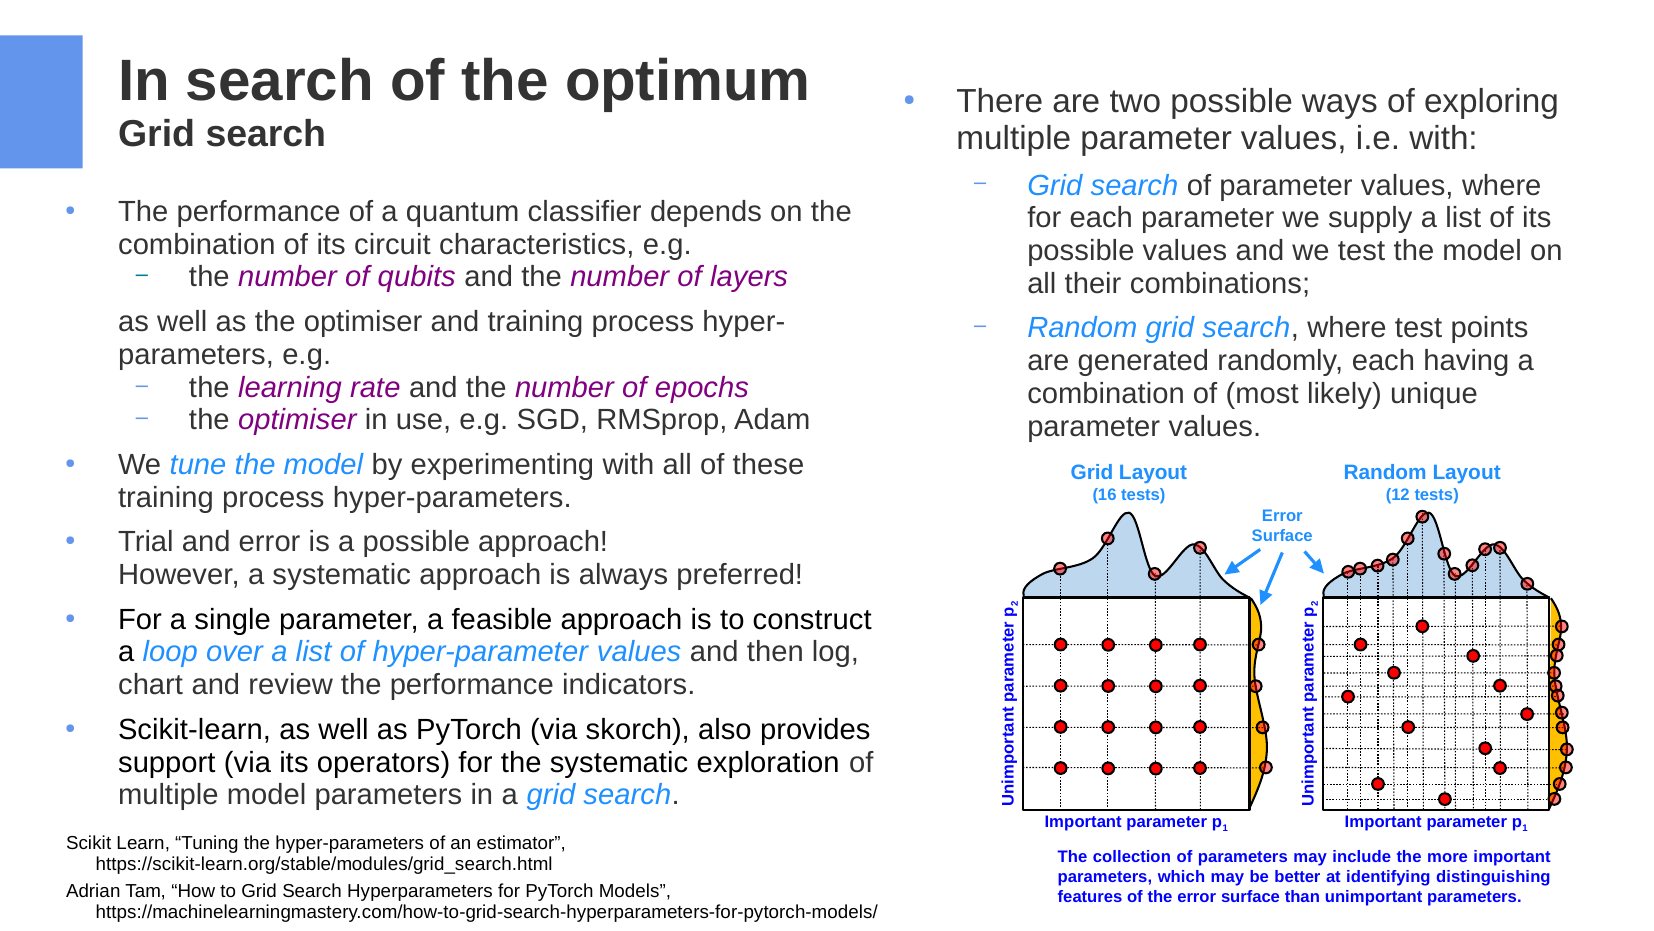

# In search of the optimum Grid search
There are two possible ways of exploring multiple parameter values, i.e. with:
Grid search of parameter values, where for each parameter we supply a list of its possible values and we test the model on all their combinations;
Random grid search, where test points are generated randomly, each having a combination of (most likely) unique parameter values.
The performance of a quantum classifier depends on the combination of its circuit characteristics, e.g.
the number of qubits and the number of layers
as well as the optimiser and training process hyper-parameters, e.g.
the learning rate and the number of epochs
the optimiser in use, e.g. SGD, RMSprop, Adam
We tune the model by experimenting with all of these training process hyper-parameters.
Trial and error is a possible approach!
However, a systematic approach is always preferred!
For a single parameter, a feasible approach is to construct a loop over a list of hyper-parameter values and then log, chart and review the performance indicators.
Scikit-learn, as well as PyTorch (via skorch), also provides support (via its operators) for the systematic exploration of multiple model parameters in a grid search.
Grid Layout
(16 tests)
Random Layout
(12 tests)
Error
Surface
Unimportant parameter p2
Unimportant parameter p2
Important parameter p1
Important parameter p1
Scikit Learn, “Tuning the hyper-parameters of an estimator”,
https://scikit-learn.org/stable/modules/grid_search.html
Adrian Tam, “How to Grid Search Hyperparameters for PyTorch Models”,
https://machinelearningmastery.com/how-to-grid-search-hyperparameters-for-pytorch-models/
The collection of parameters may include the more important parameters, which may be better at identifying distinguishing features of the error surface than unimportant parameters.
7